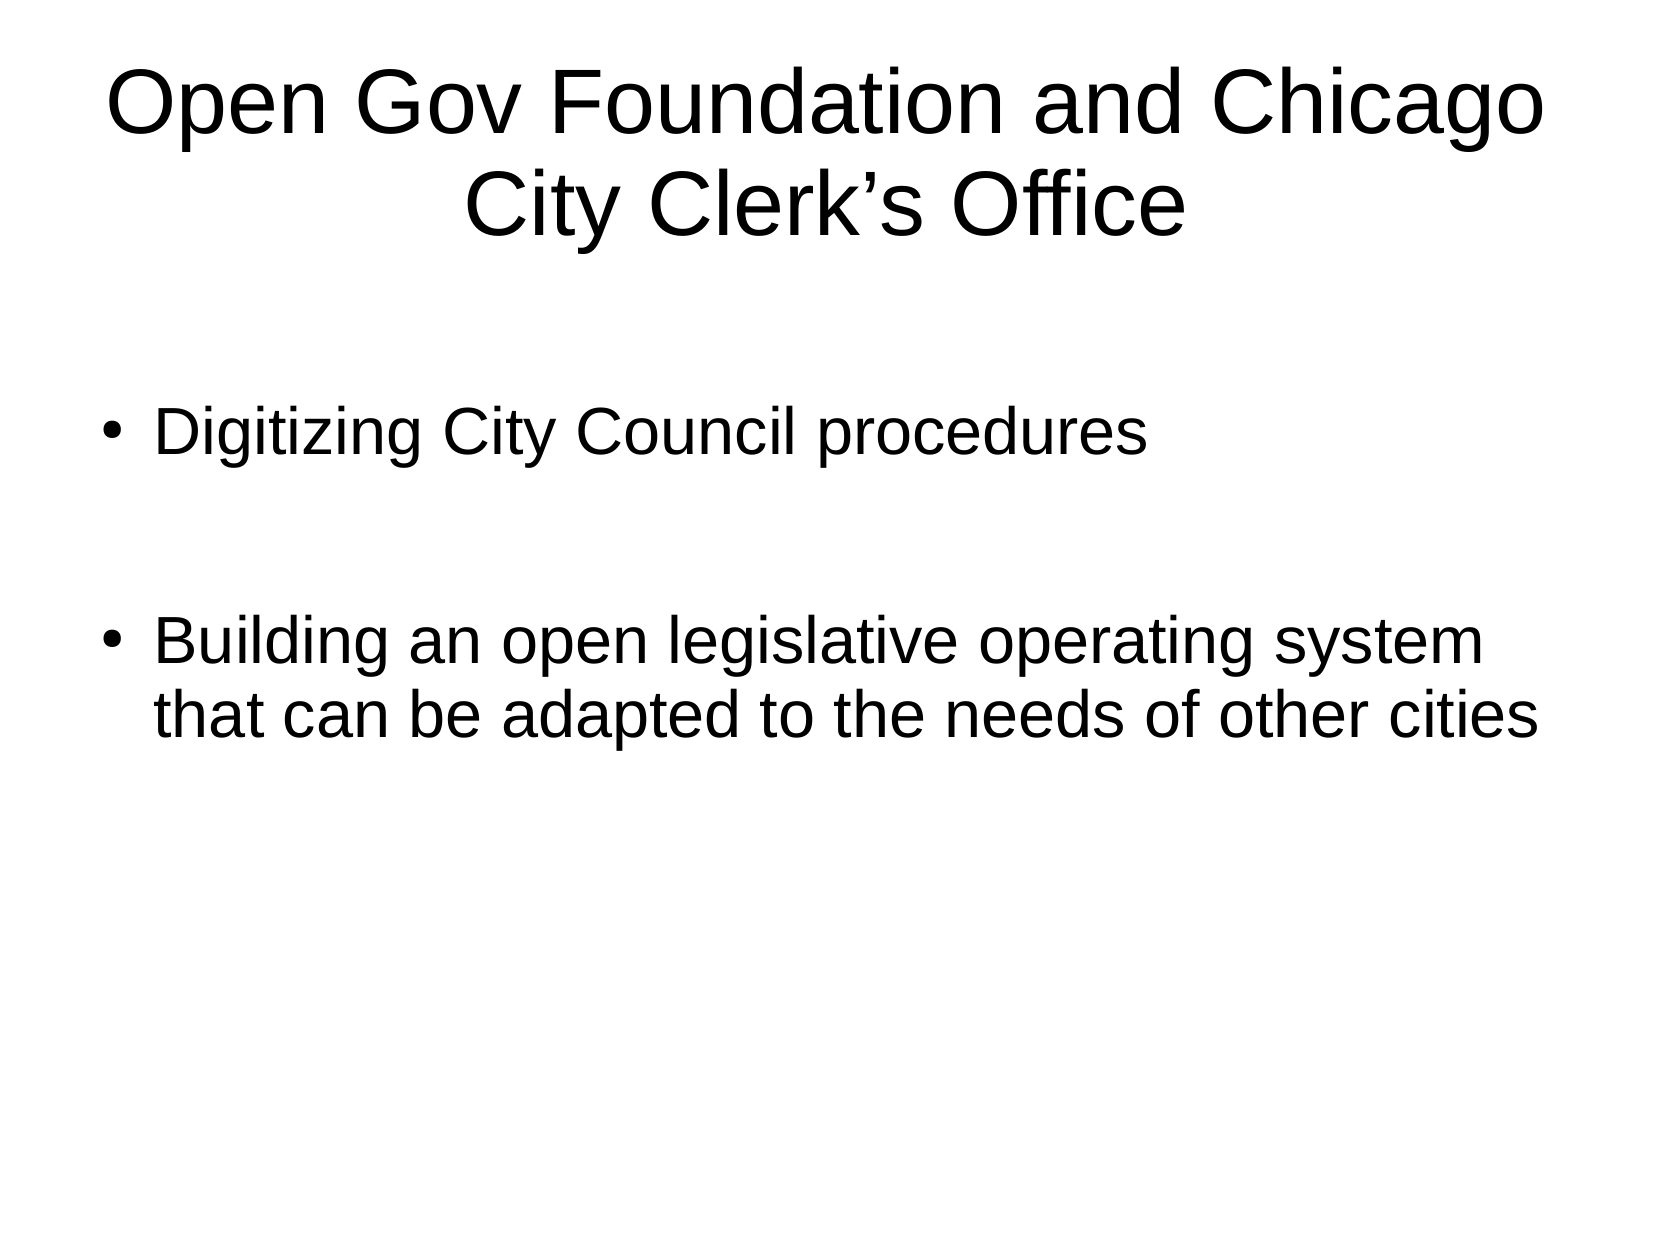

# Open Gov Foundation and Chicago City Clerk’s Office
Digitizing City Council procedures
Building an open legislative operating system that can be adapted to the needs of other cities